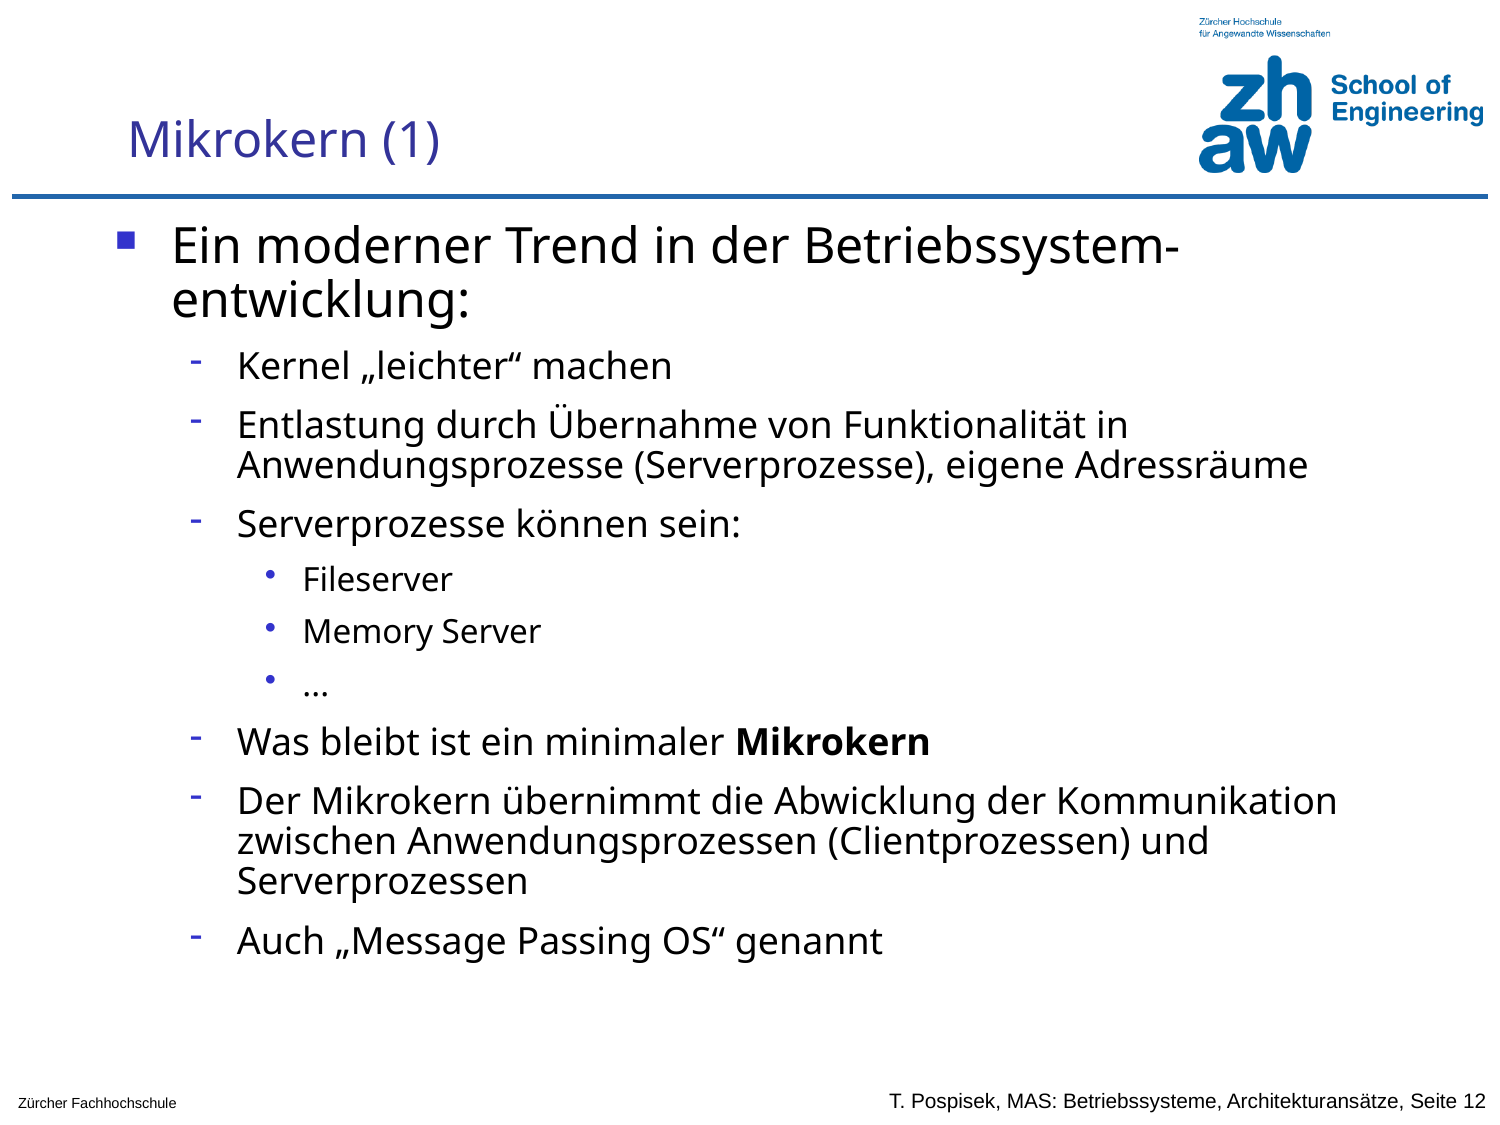

# Mikrokern (1)
Ein moderner Trend in der Betriebssystem-entwicklung:
Kernel „leichter“ machen
Entlastung durch Übernahme von Funktionalität in Anwendungsprozesse (Serverprozesse), eigene Adressräume
Serverprozesse können sein:
Fileserver
Memory Server
...
Was bleibt ist ein minimaler Mikrokern
Der Mikrokern übernimmt die Abwicklung der Kommunikation zwischen Anwendungsprozessen (Clientprozessen) und Serverprozessen
Auch „Message Passing OS“ genannt